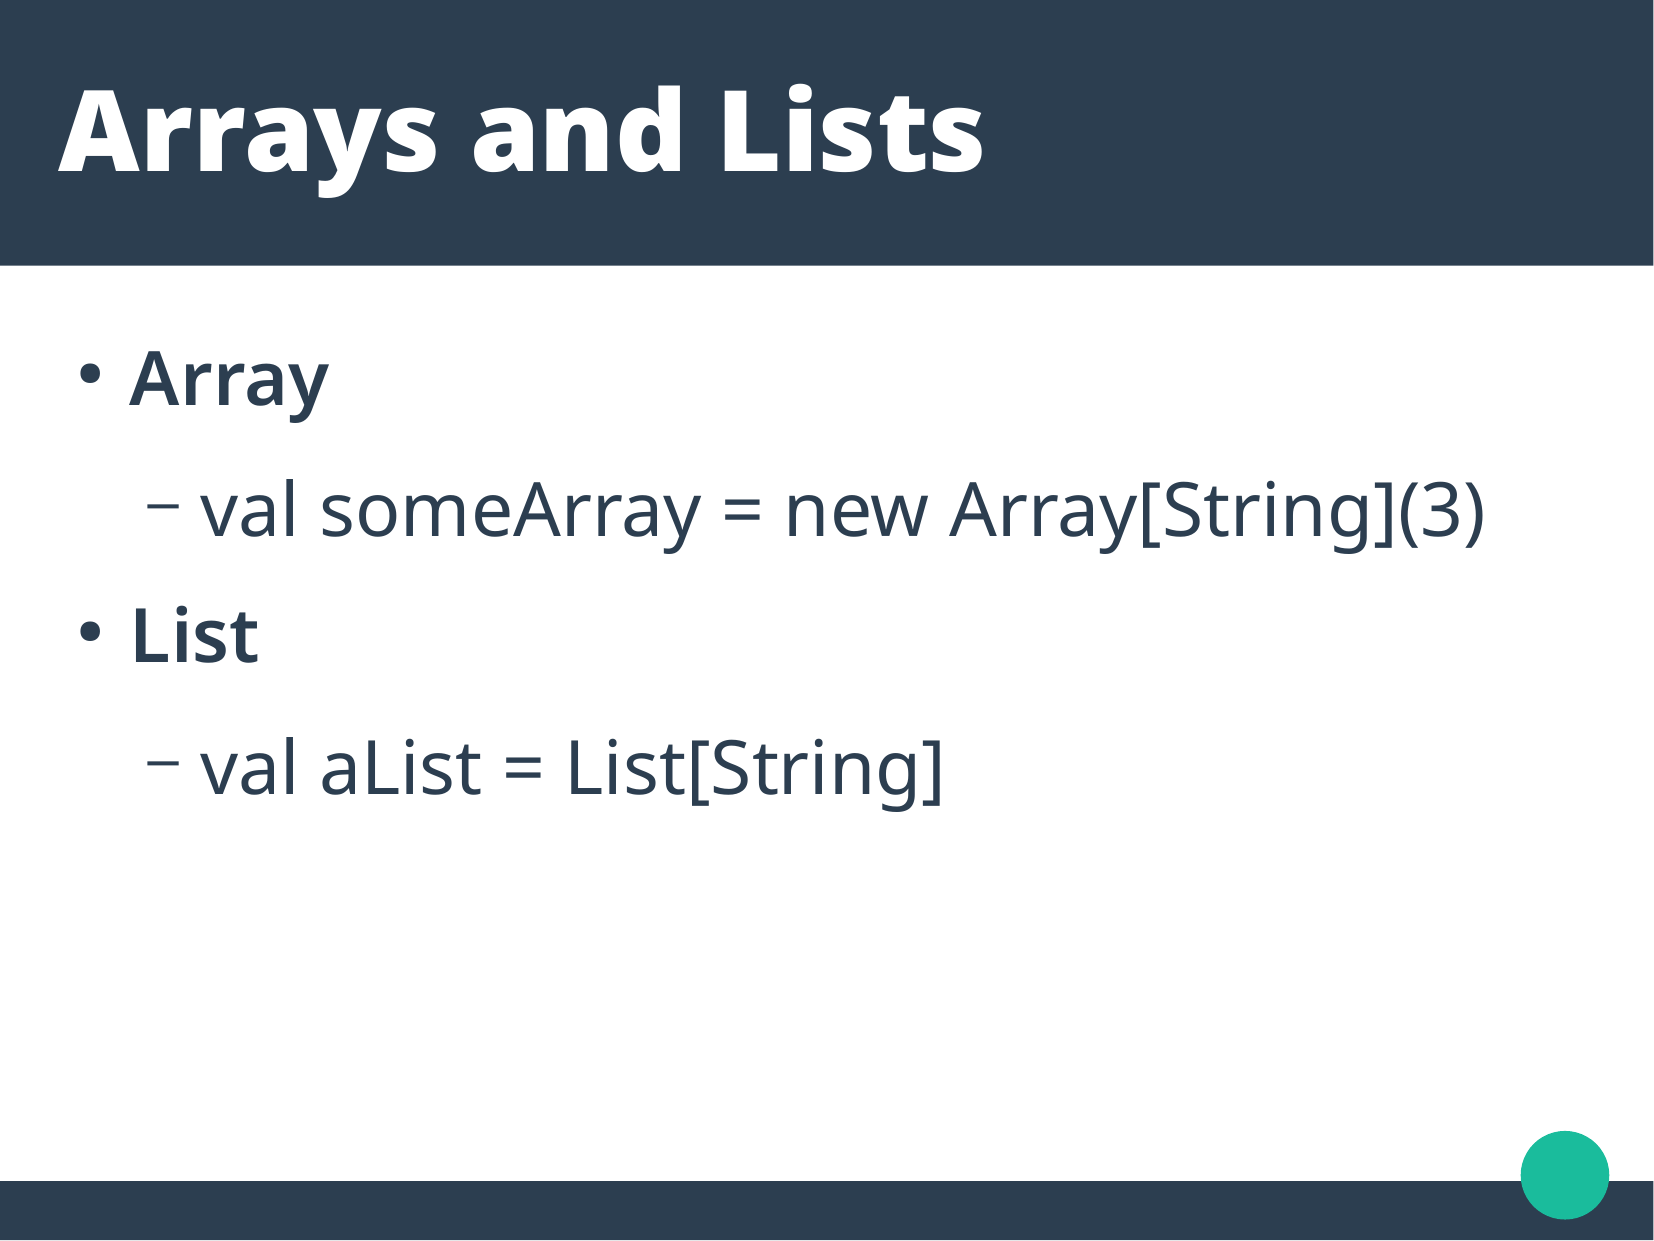

# Arrays and Lists
Array
val someArray = new Array[String](3)
List
val aList = List[String]